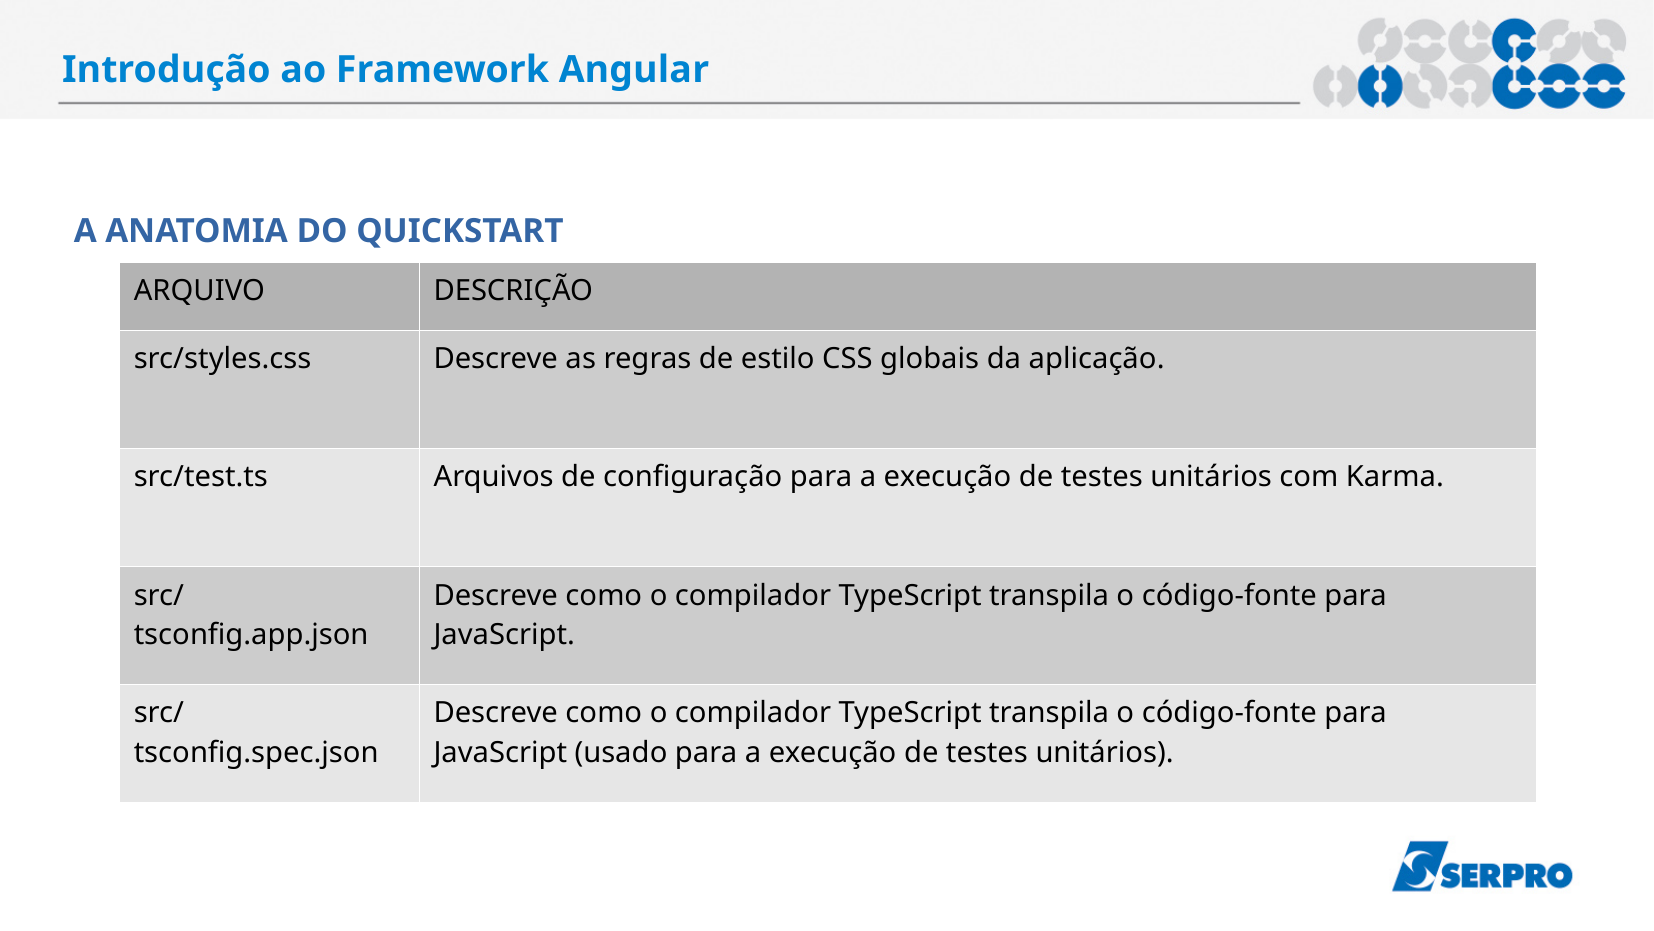

Introdução ao Framework Angular
A ANATOMIA DO QUICKSTART
| ARQUIVO | DESCRIÇÃO |
| --- | --- |
| src/styles.css | Descreve as regras de estilo CSS globais da aplicação. |
| src/test.ts | Arquivos de configuração para a execução de testes unitários com Karma. |
| src/tsconfig.app.json | Descreve como o compilador TypeScript transpila o código-fonte para JavaScript. |
| src/tsconfig.spec.json | Descreve como o compilador TypeScript transpila o código-fonte para JavaScript (usado para a execução de testes unitários). |